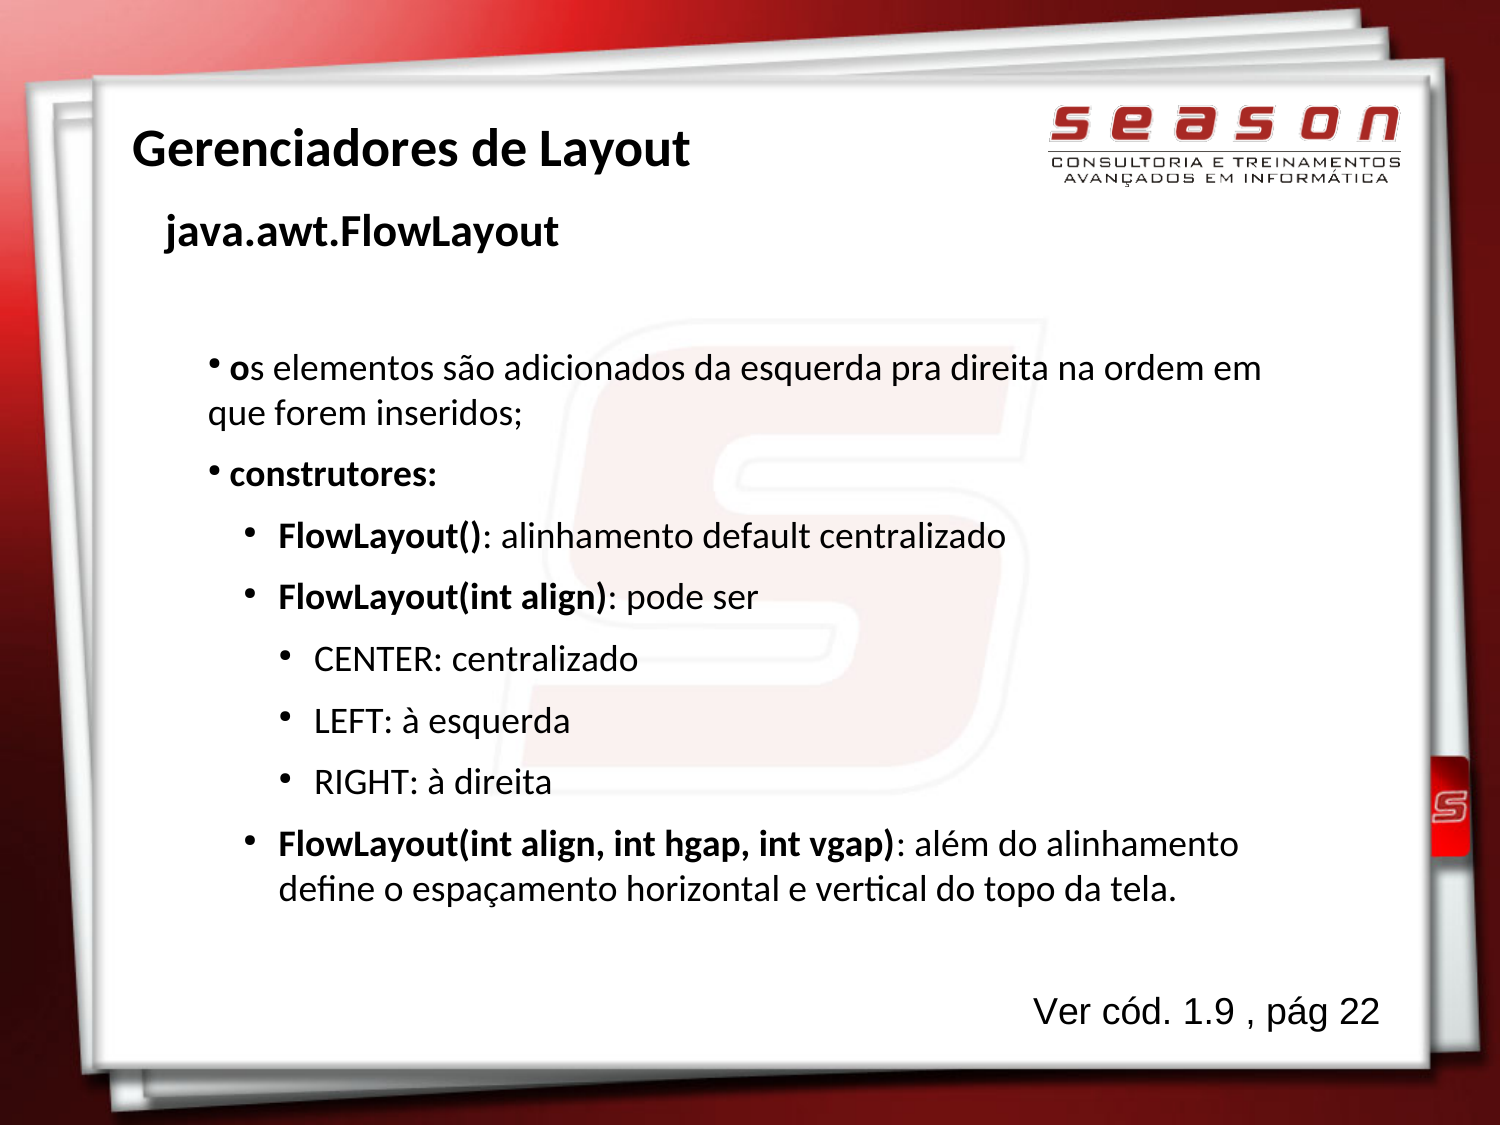

# Gerenciadores de Layout
java.awt.FlowLayout
 os elementos são adicionados da esquerda pra direita na ordem em que forem inseridos;
 construtores:
FlowLayout(): alinhamento default centralizado
FlowLayout(int align): pode ser
CENTER: centralizado
LEFT: à esquerda
RIGHT: à direita
FlowLayout(int align, int hgap, int vgap): além do alinhamento define o espaçamento horizontal e vertical do topo da tela.
Ver cód. 1.9 , pág 22